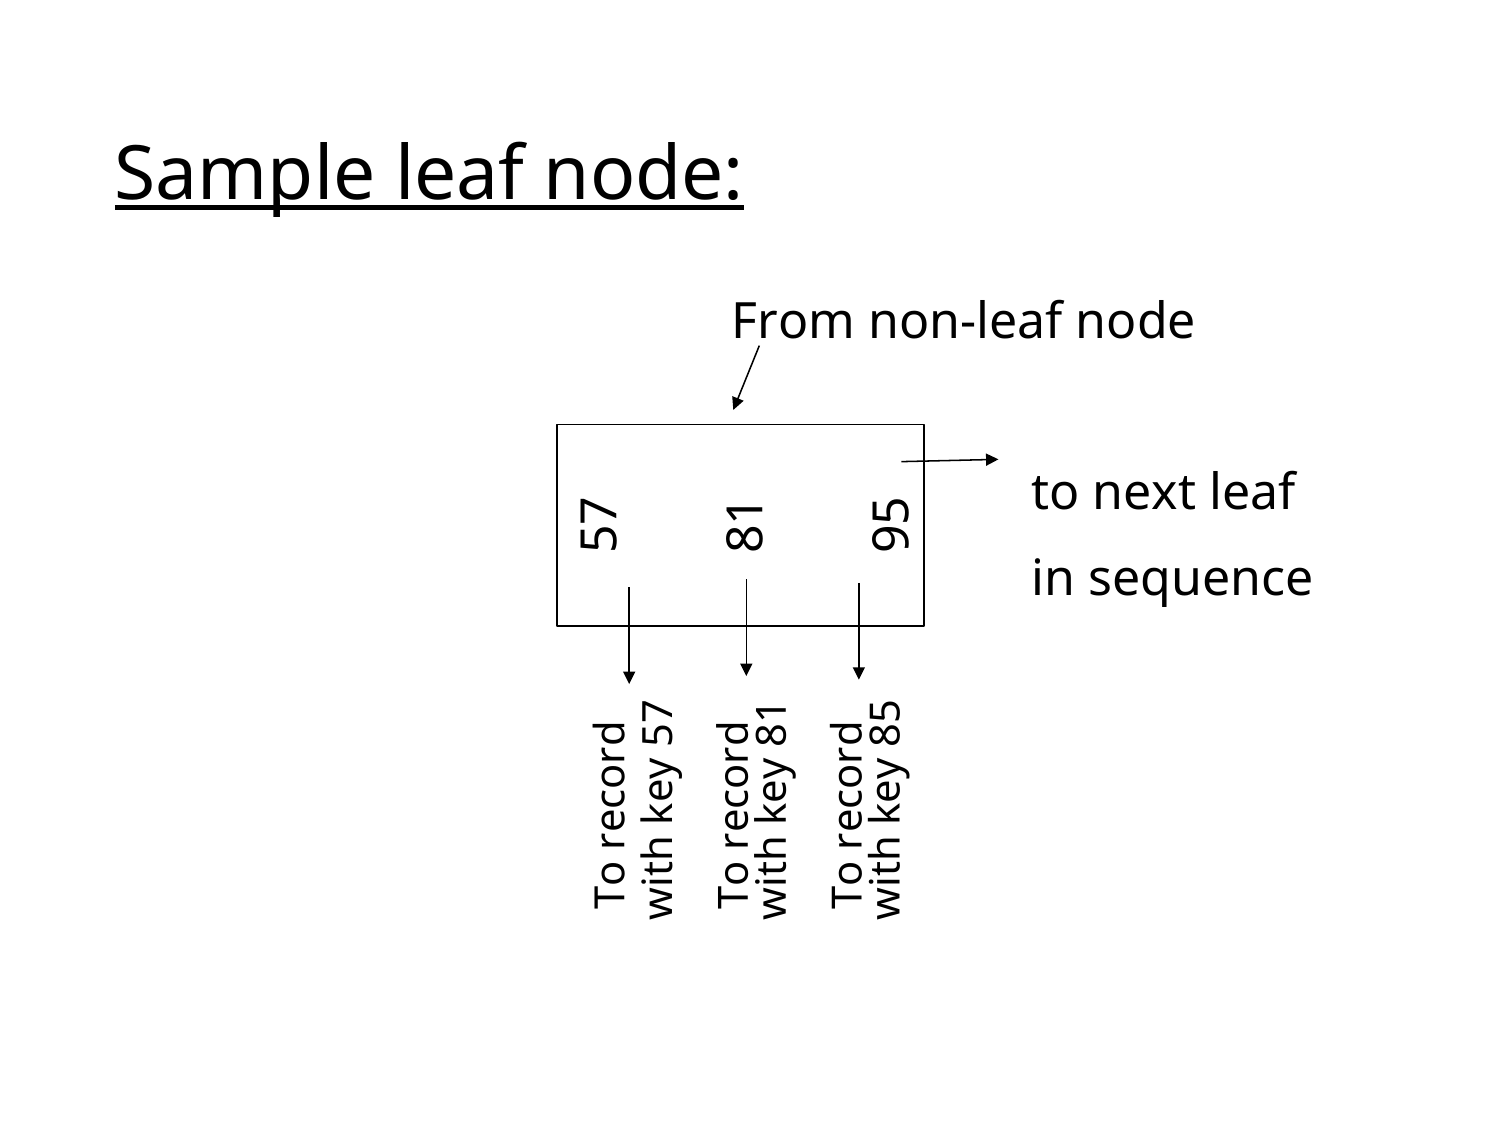

# Sample leaf node:
					From non-leaf node
							to next leaf
							in sequence
57
81
95
To record
with key 57
To record
with key 81
To record
with key 85